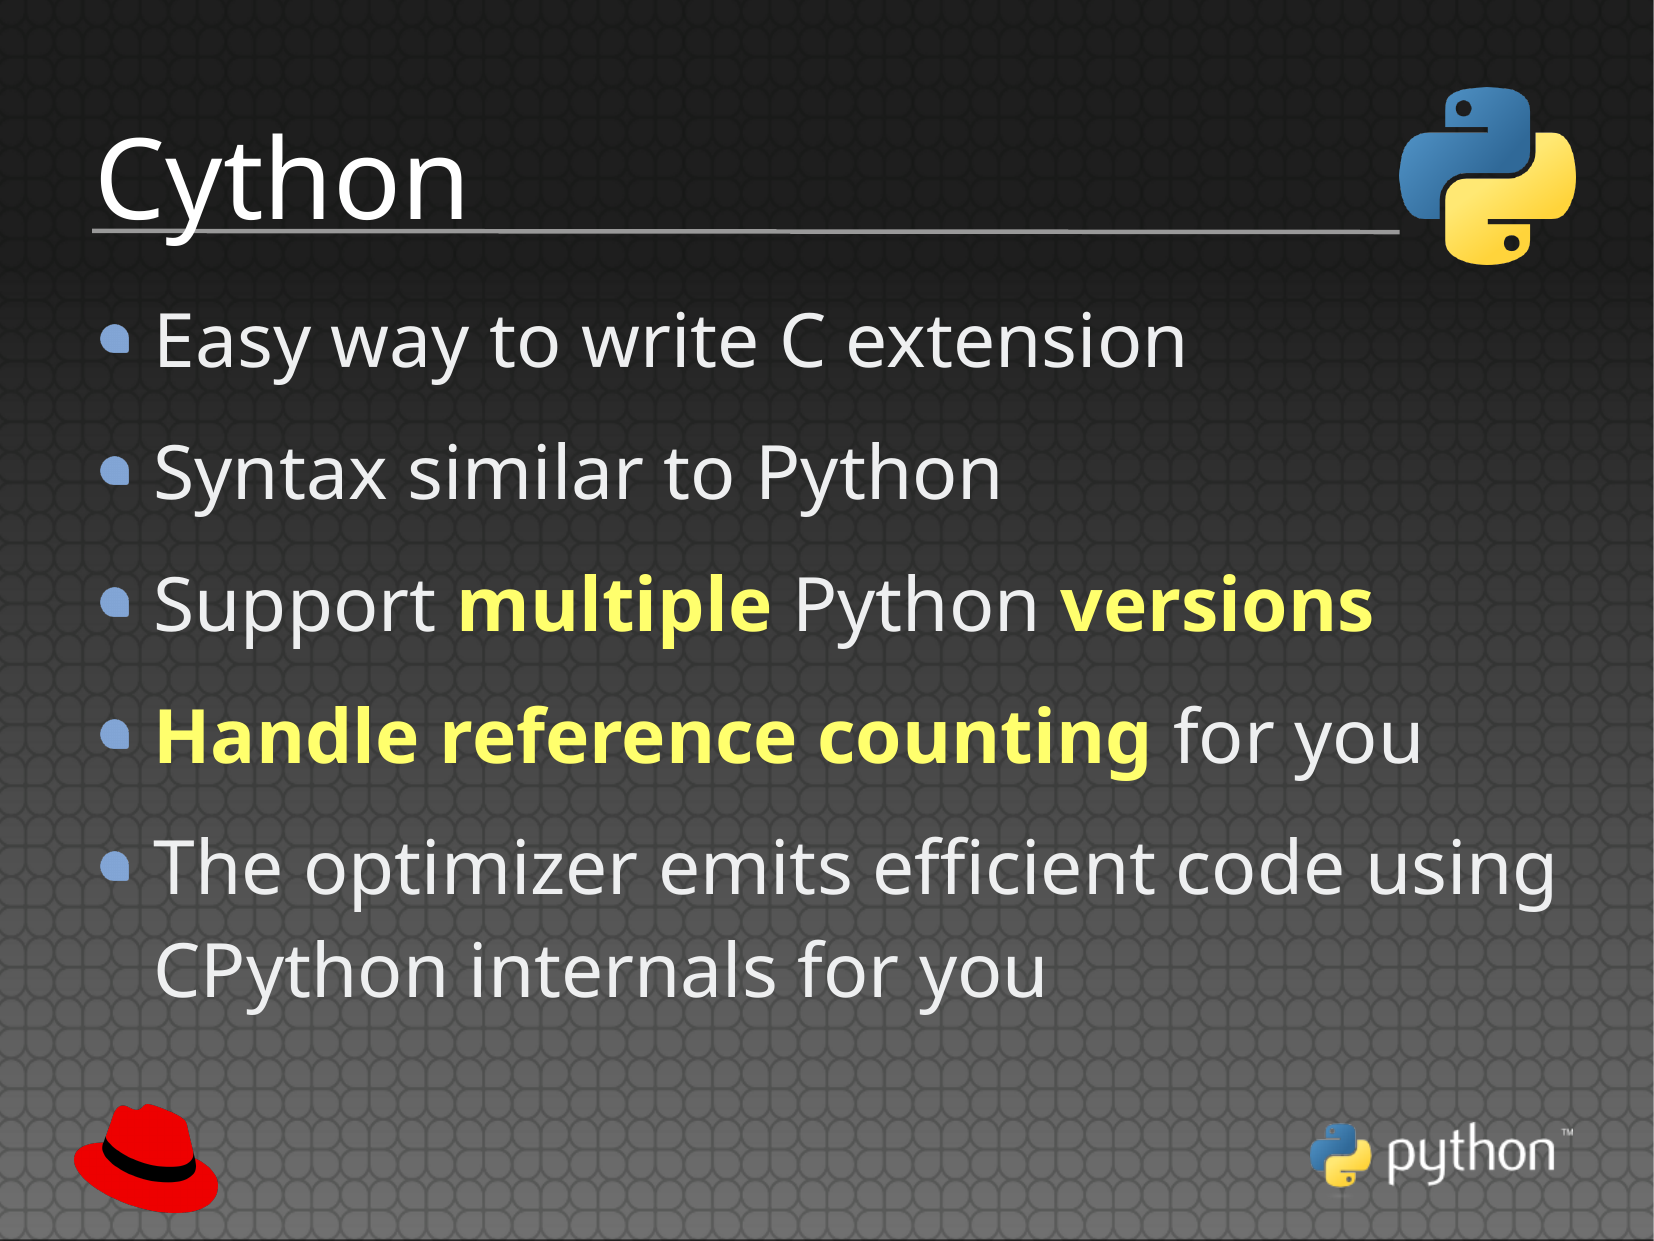

Cython
# Easy way to write C extension
Syntax similar to Python
Support multiple Python versions
Handle reference counting for you
The optimizer emits efficient code using CPython internals for you